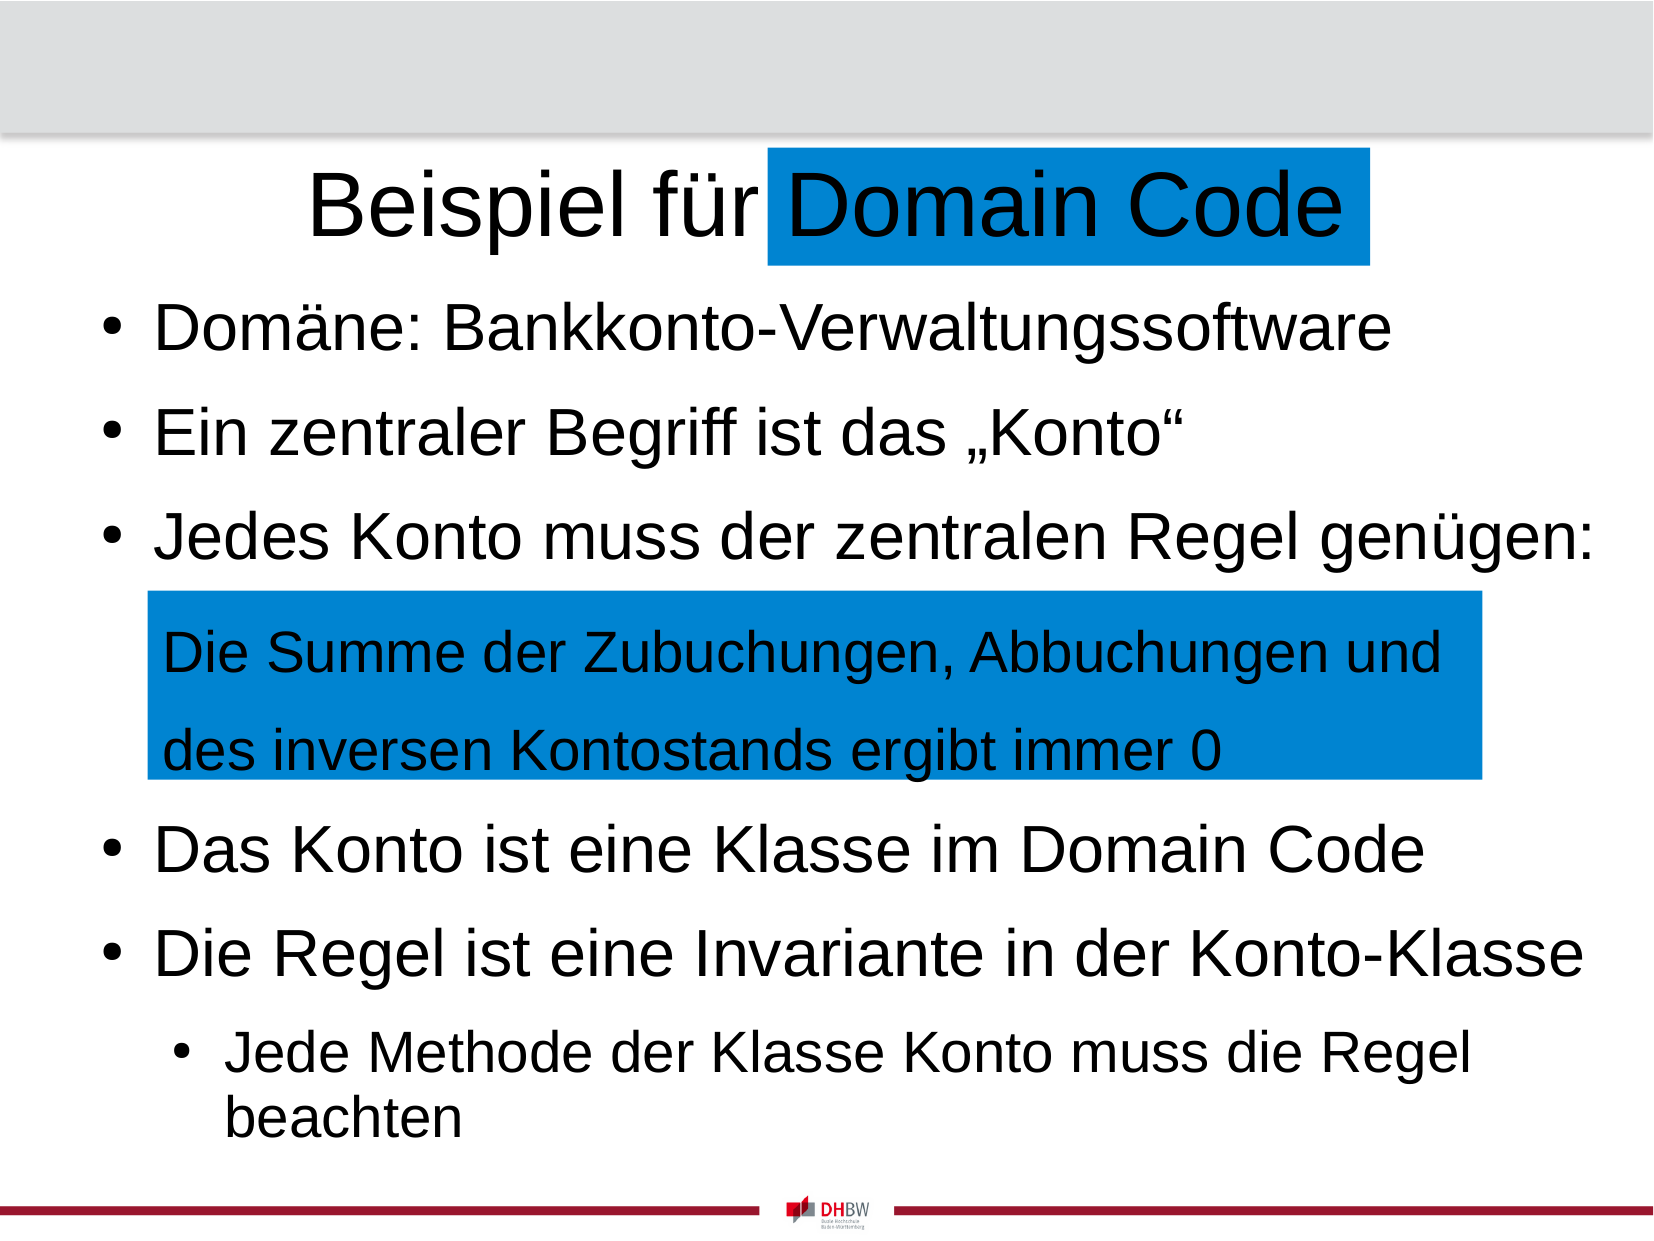

# Beispiel für Domain Code
Domäne: Bankkonto-Verwaltungssoftware
Ein zentraler Begriff ist das „Konto“
Jedes Konto muss der zentralen Regel genügen:
Das Konto ist eine Klasse im Domain Code
Die Regel ist eine Invariante in der Konto-Klasse
Jede Methode der Klasse Konto muss die Regel beachten
Die Summe der Zubuchungen, Abbuchungen und
des inversen Kontostands ergibt immer 0